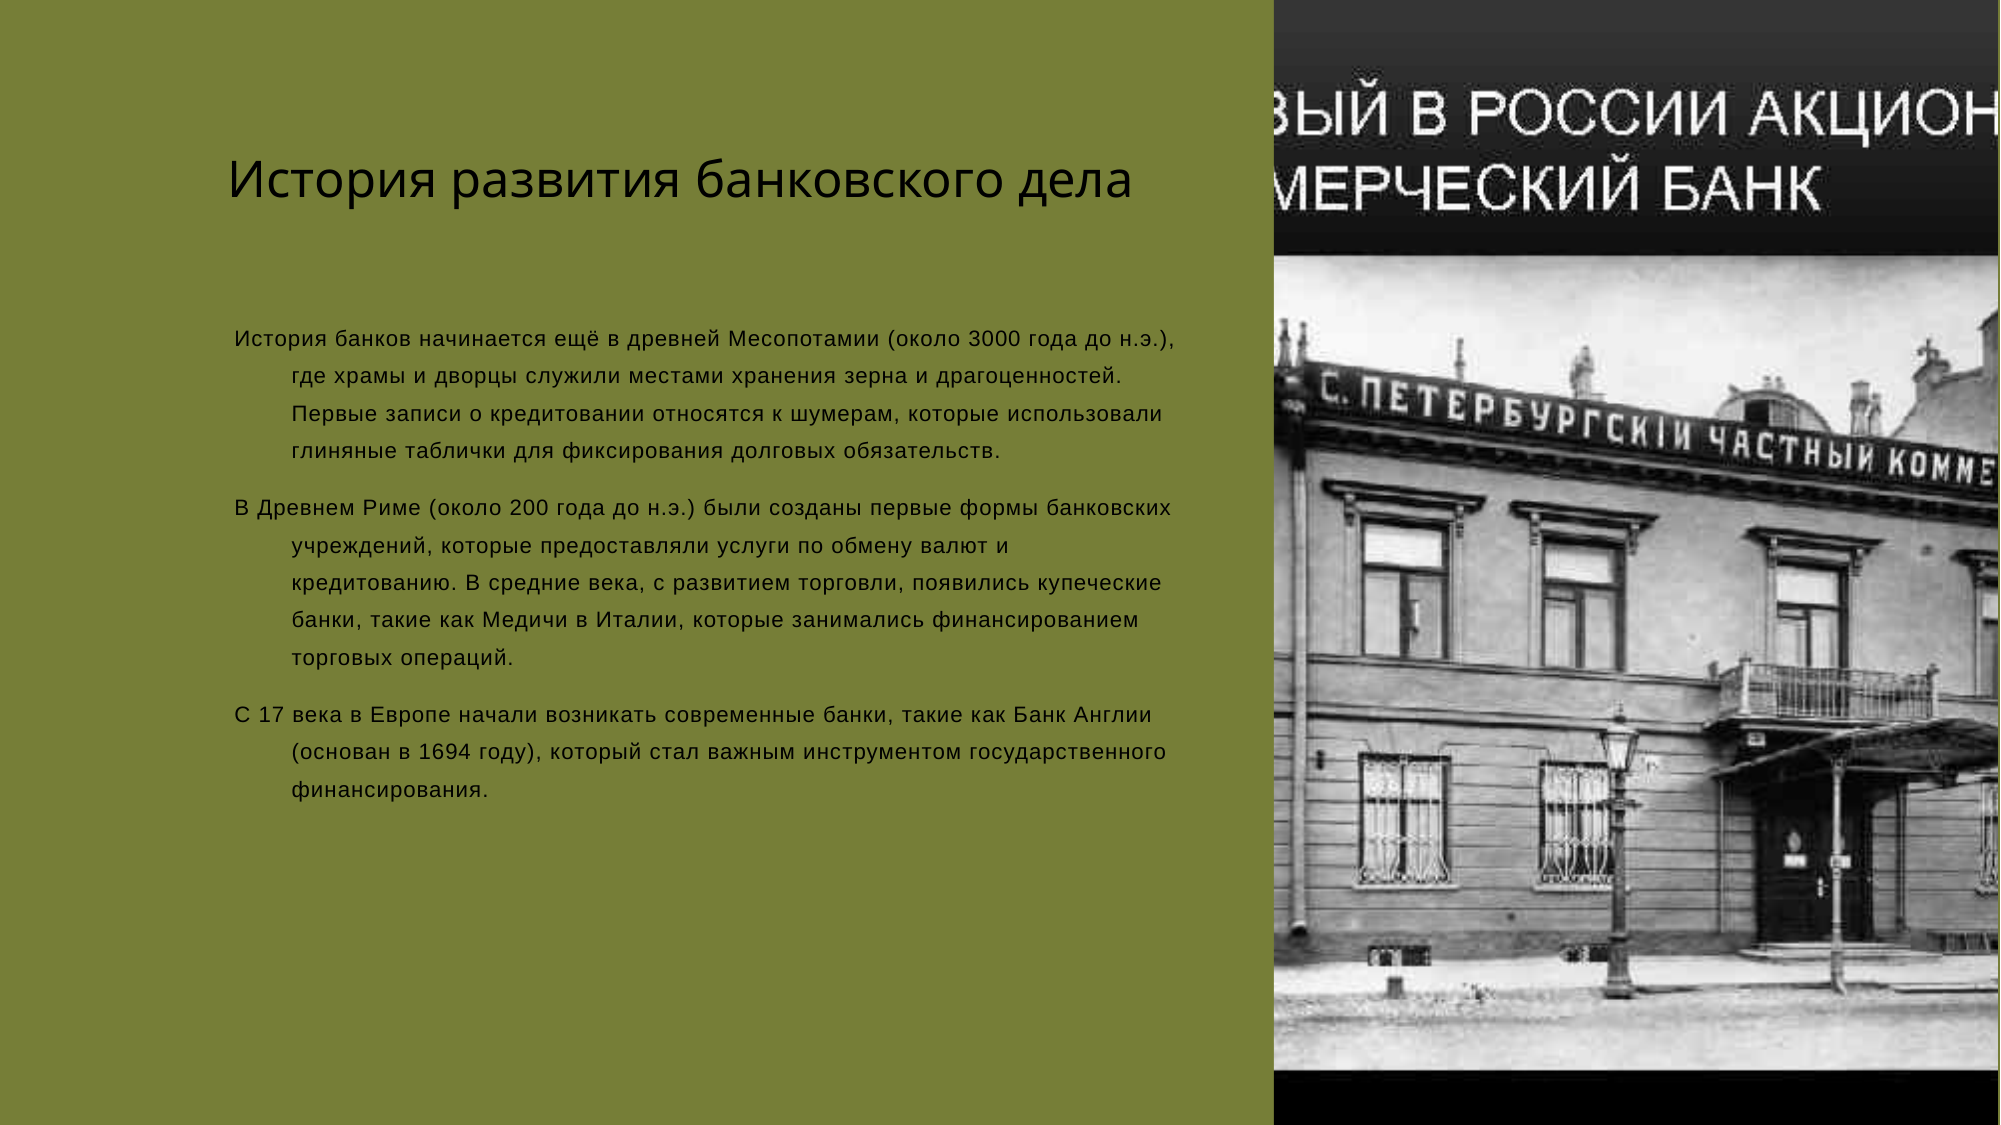

# История развития банковского дела
История банков начинается ещё в древней Месопотамии (около 3000 года до н.э.), где храмы и дворцы служили местами хранения зерна и драгоценностей. Первые записи о кредитовании относятся к шумерам, которые использовали глиняные таблички для фиксирования долговых обязательств.
В Древнем Риме (около 200 года до н.э.) были созданы первые формы банковских учреждений, которые предоставляли услуги по обмену валют и кредитованию. В средние века, с развитием торговли, появились купеческие банки, такие как Медичи в Италии, которые занимались финансированием торговых операций.
С 17 века в Европе начали возникать современные банки, такие как Банк Англии (основан в 1694 году), который стал важным инструментом государственного финансирования.